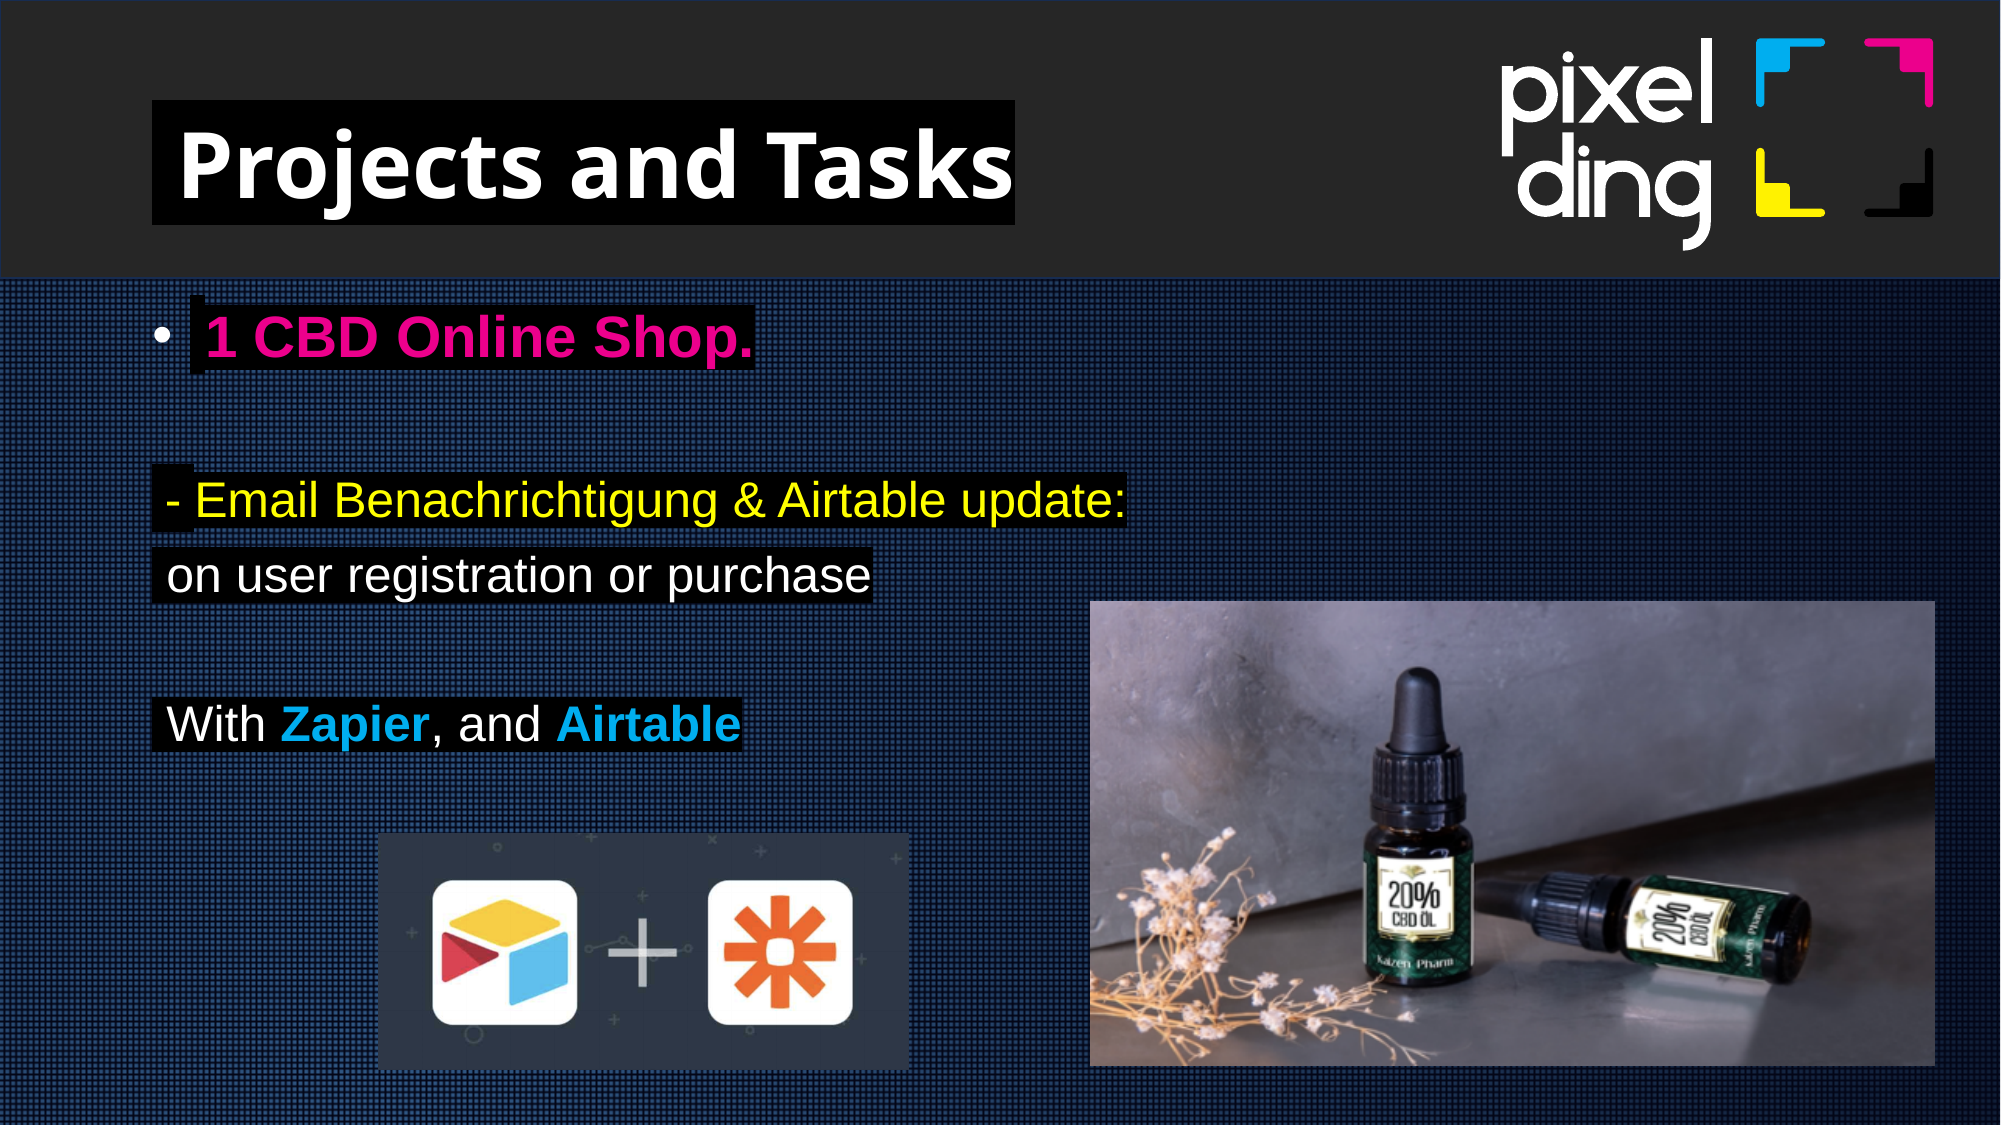

# Projects and Tasks
 1 CBD Online Shop.
 - Email Benachrichtigung & Airtable update:
 on user registration or purchase
 With Zapier, and Airtable